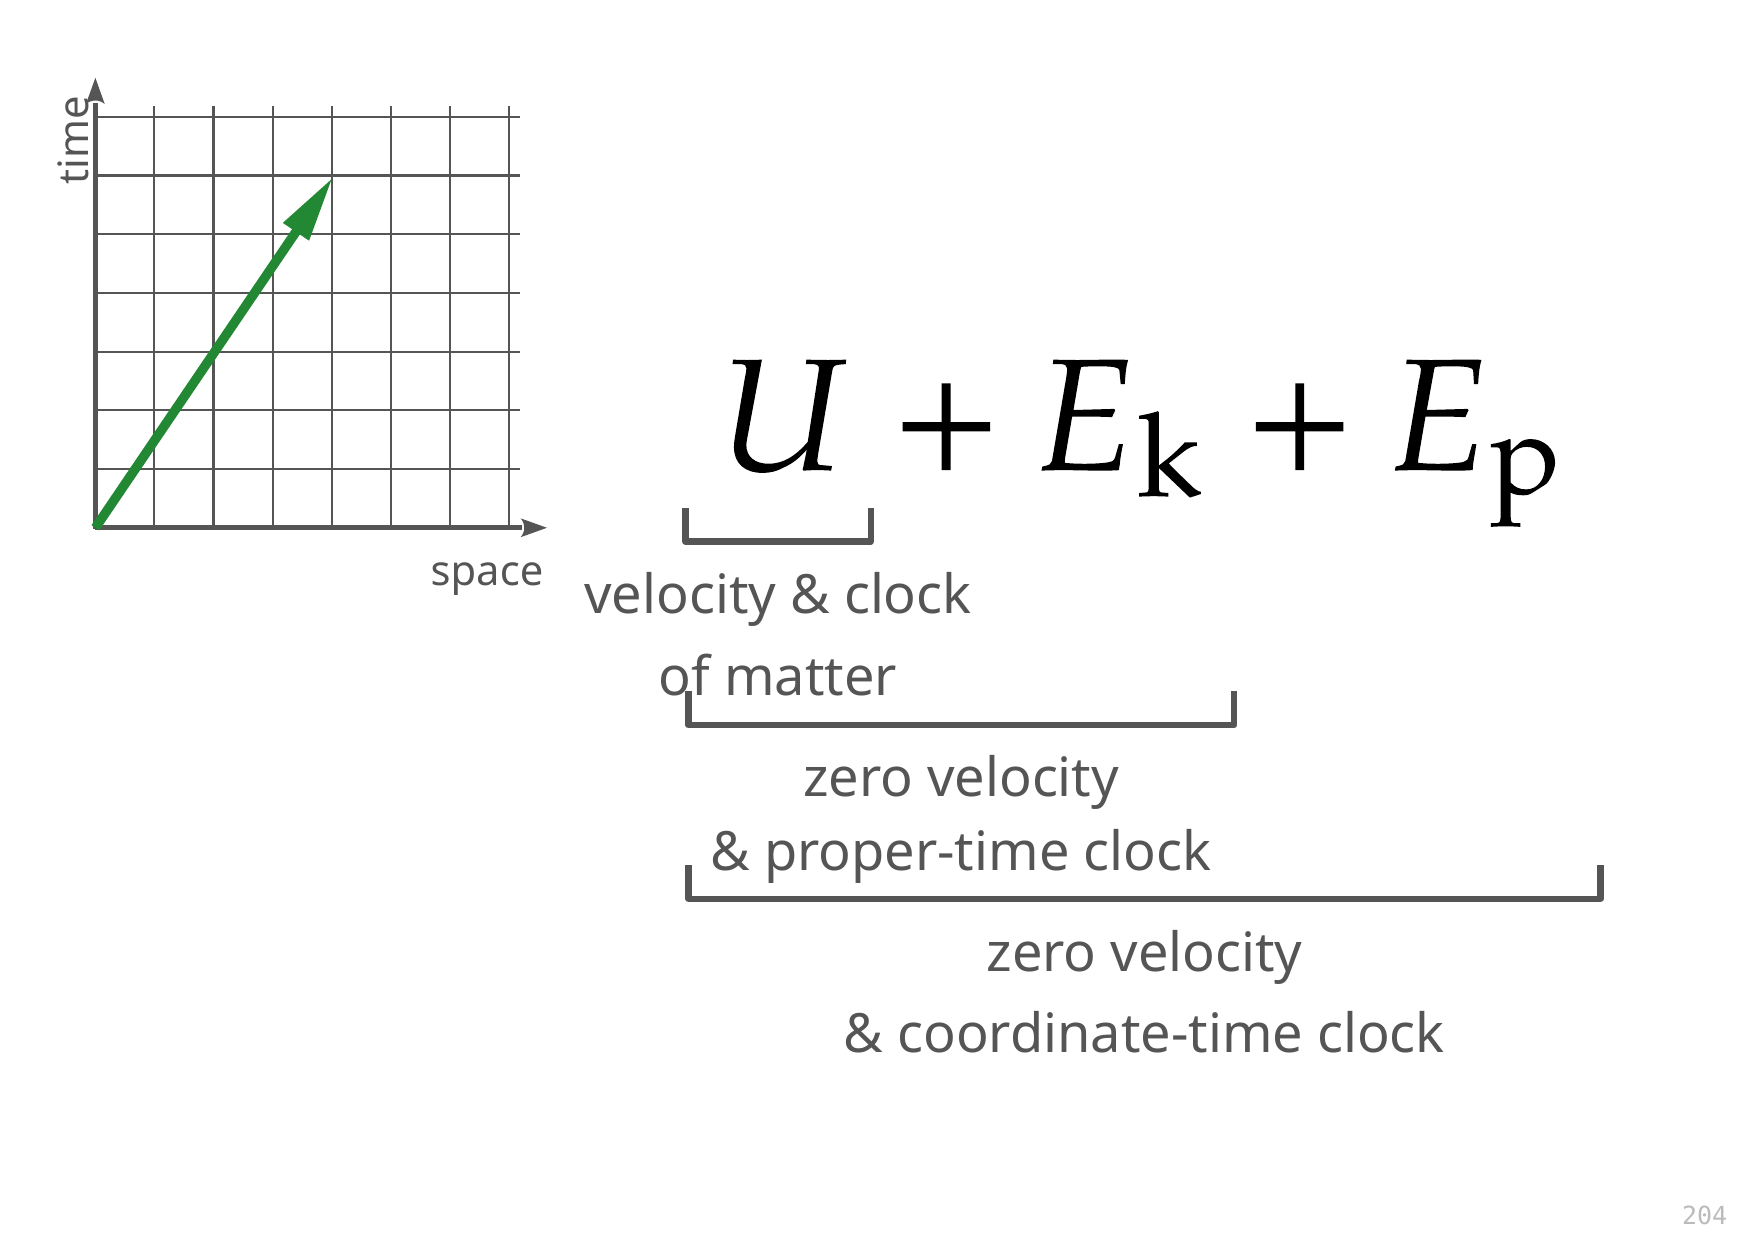

time
velocity & clock
of matter
space
zero velocity
& proper-time clock
zero velocity
& coordinate-time clock